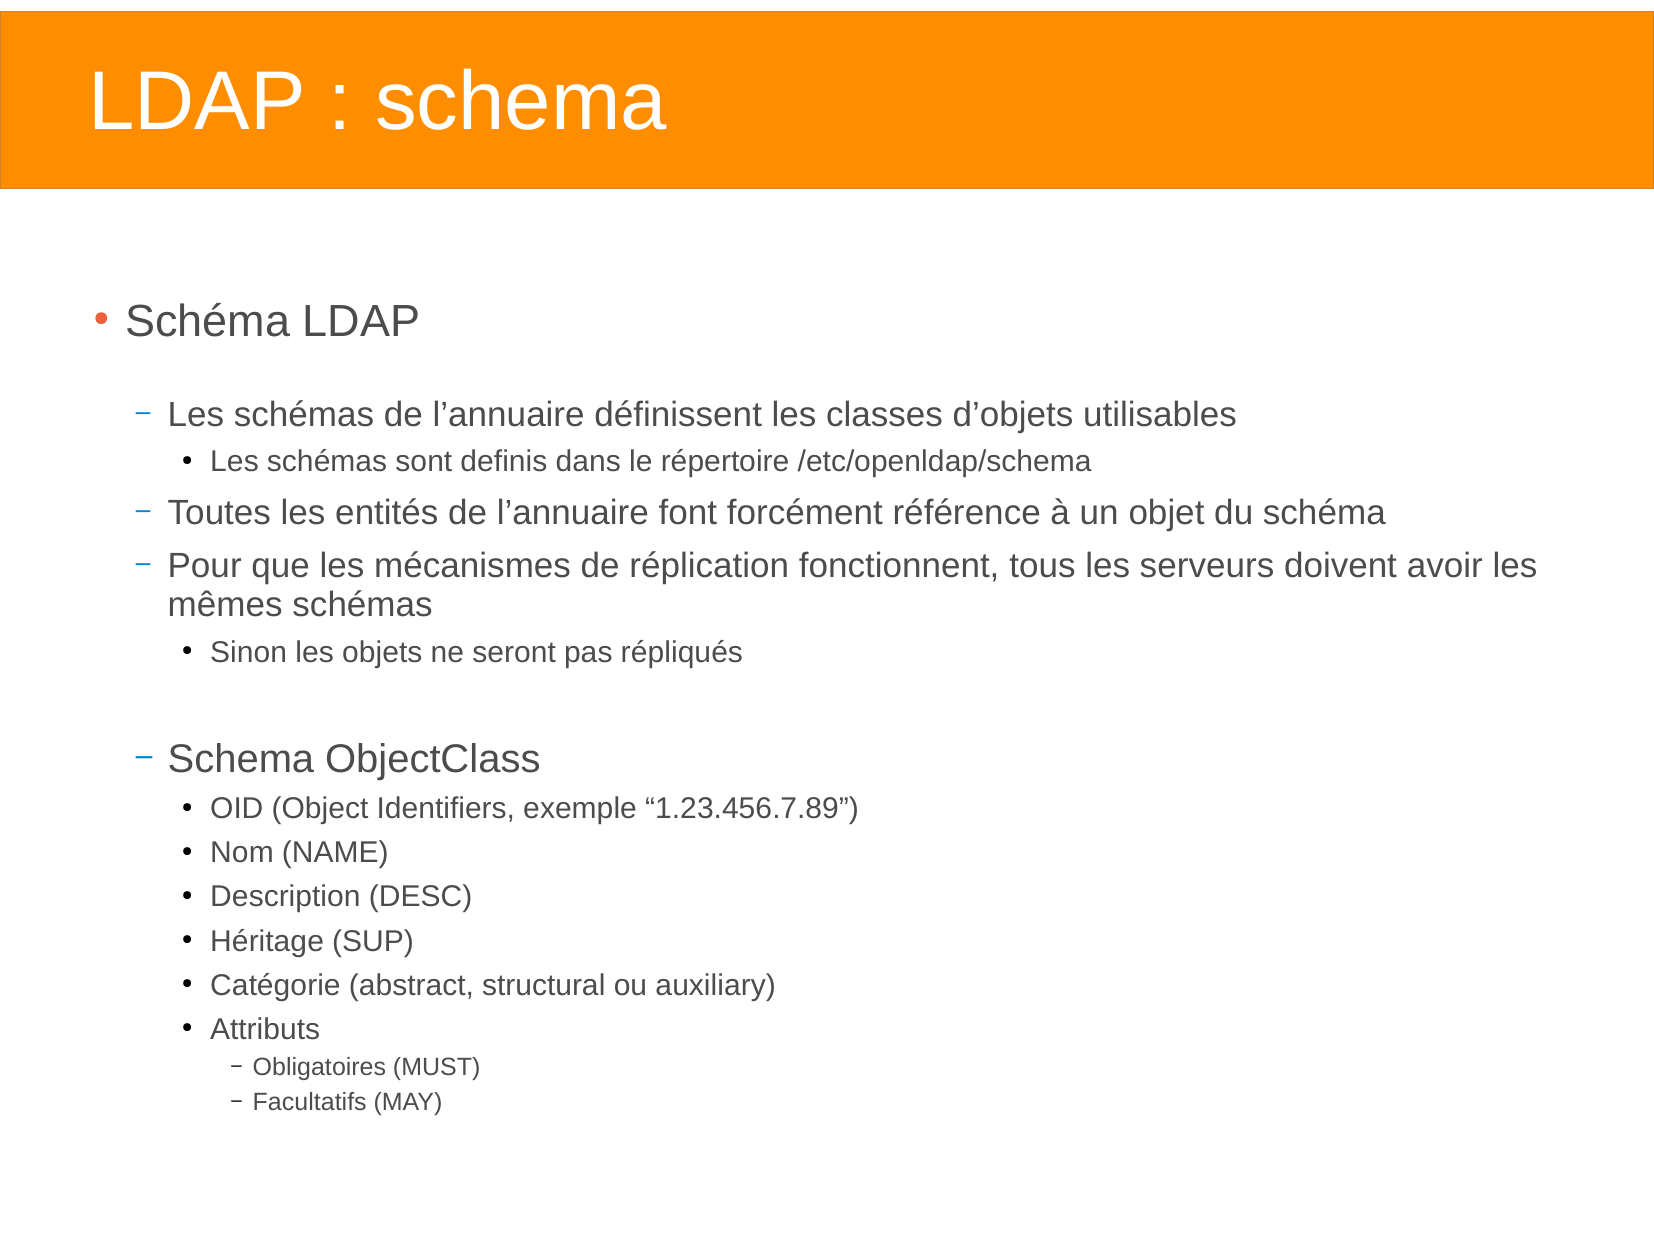

LDAP : schema
# Schéma LDAP
Les schémas de l’annuaire définissent les classes d’objets utilisables
Les schémas sont definis dans le répertoire /etc/openldap/schema
Toutes les entités de l’annuaire font forcément référence à un objet du schéma
Pour que les mécanismes de réplication fonctionnent, tous les serveurs doivent avoir les mêmes schémas
Sinon les objets ne seront pas répliqués
Schema ObjectClass
OID (Object Identifiers, exemple “1.23.456.7.89”)
Nom (NAME)
Description (DESC)
Héritage (SUP)
Catégorie (abstract, structural ou auxiliary)
Attributs
Obligatoires (MUST)
Facultatifs (MAY)